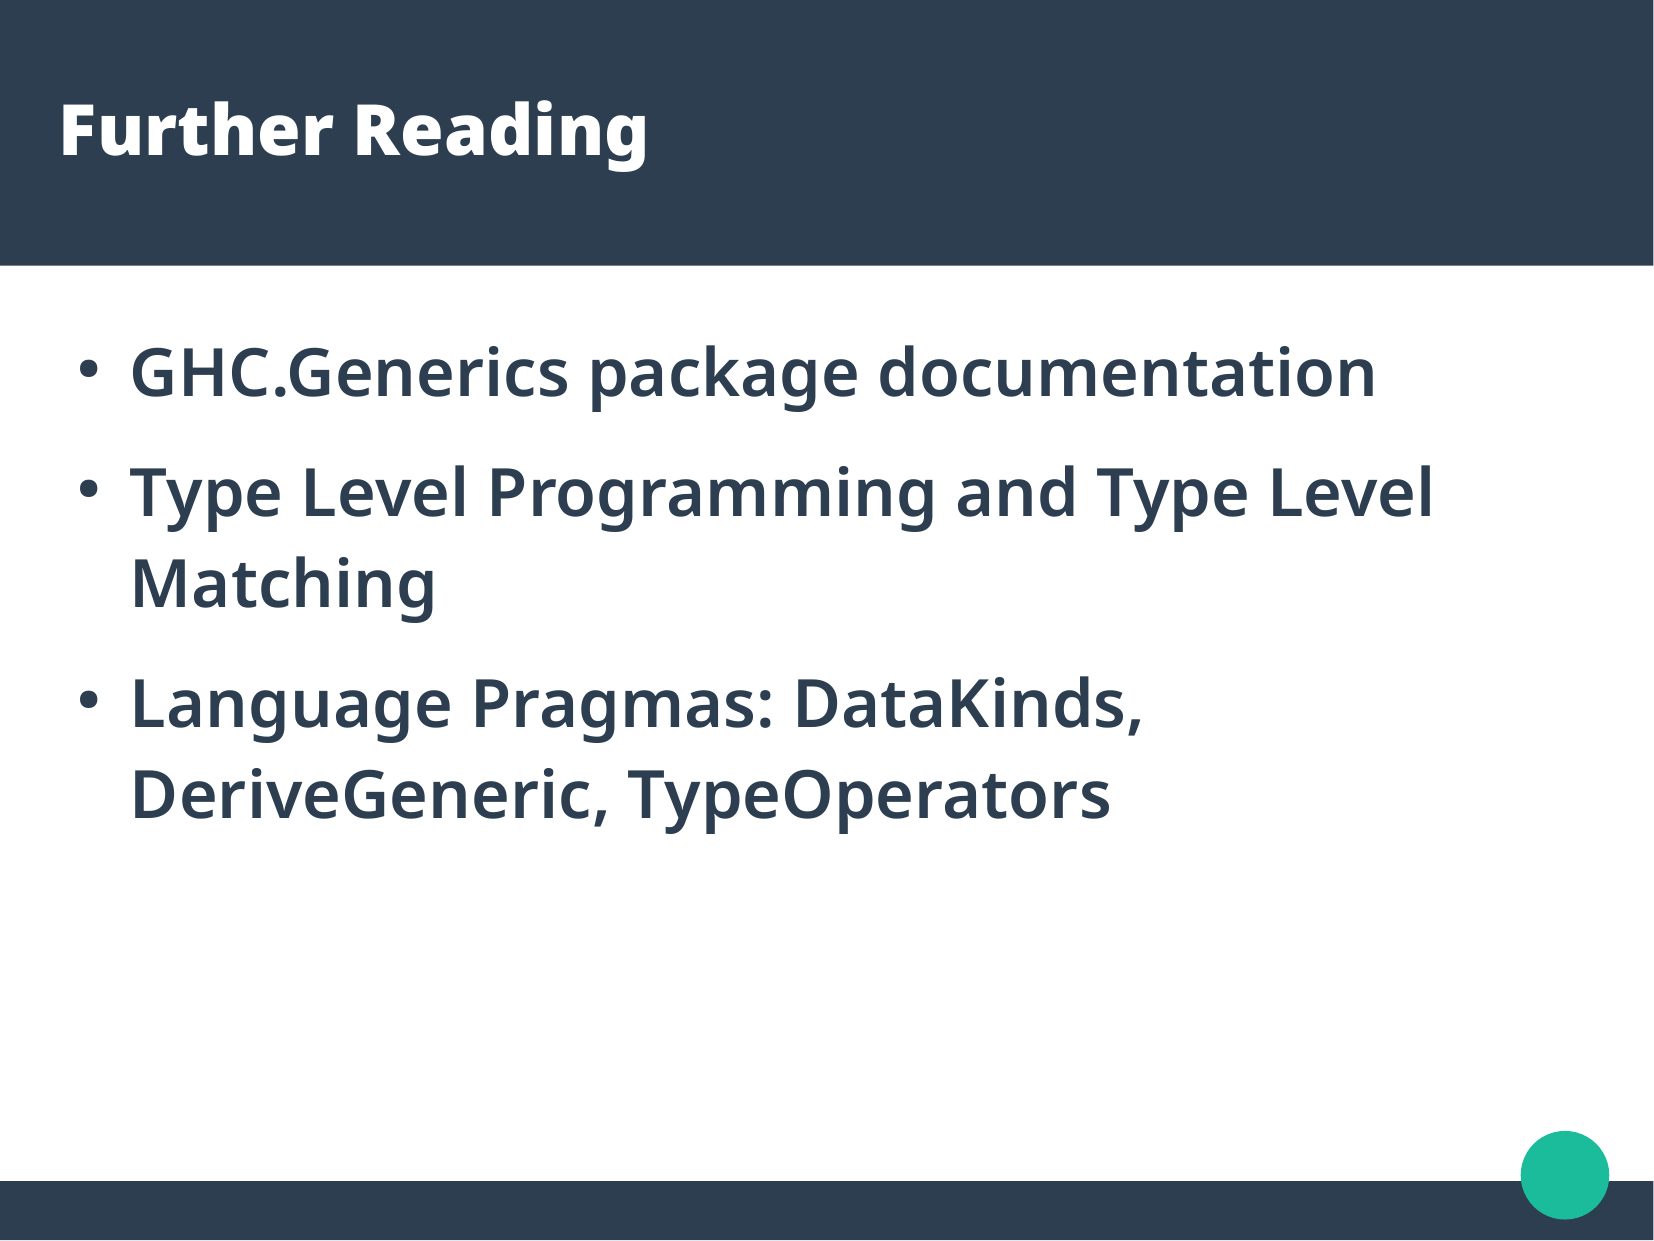

# Further Reading
GHC.Generics package documentation
Type Level Programming and Type Level Matching
Language Pragmas: DataKinds, DeriveGeneric, TypeOperators